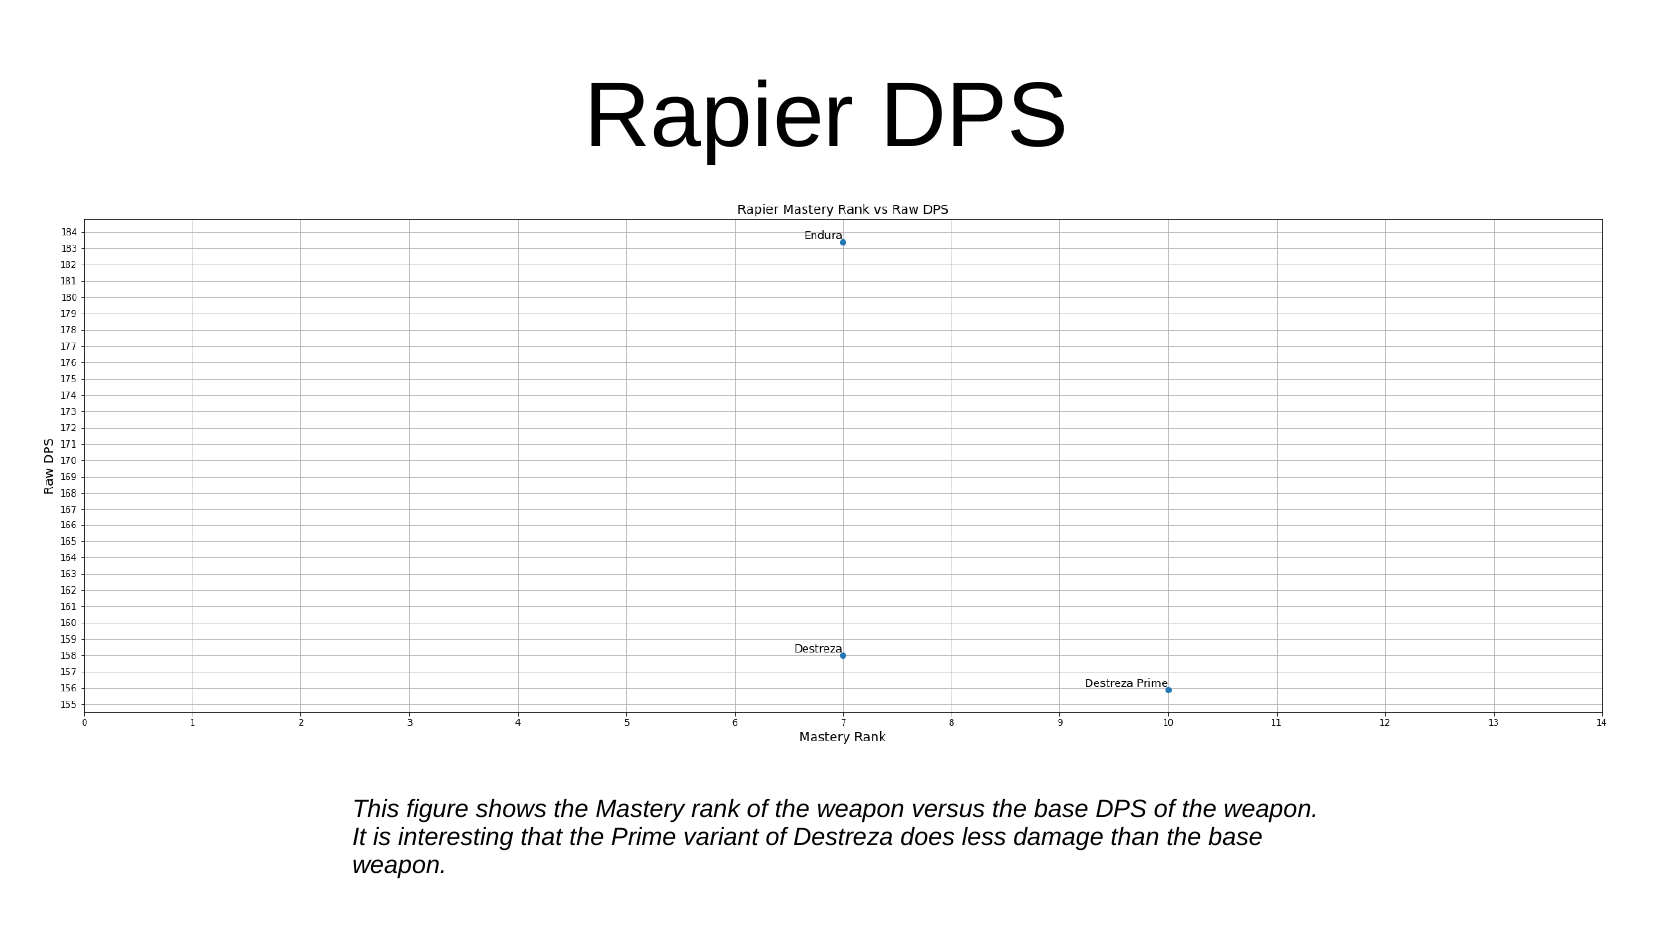

# Rapier DPS
This figure shows the Mastery rank of the weapon versus the base DPS of the weapon. It is interesting that the Prime variant of Destreza does less damage than the base weapon.